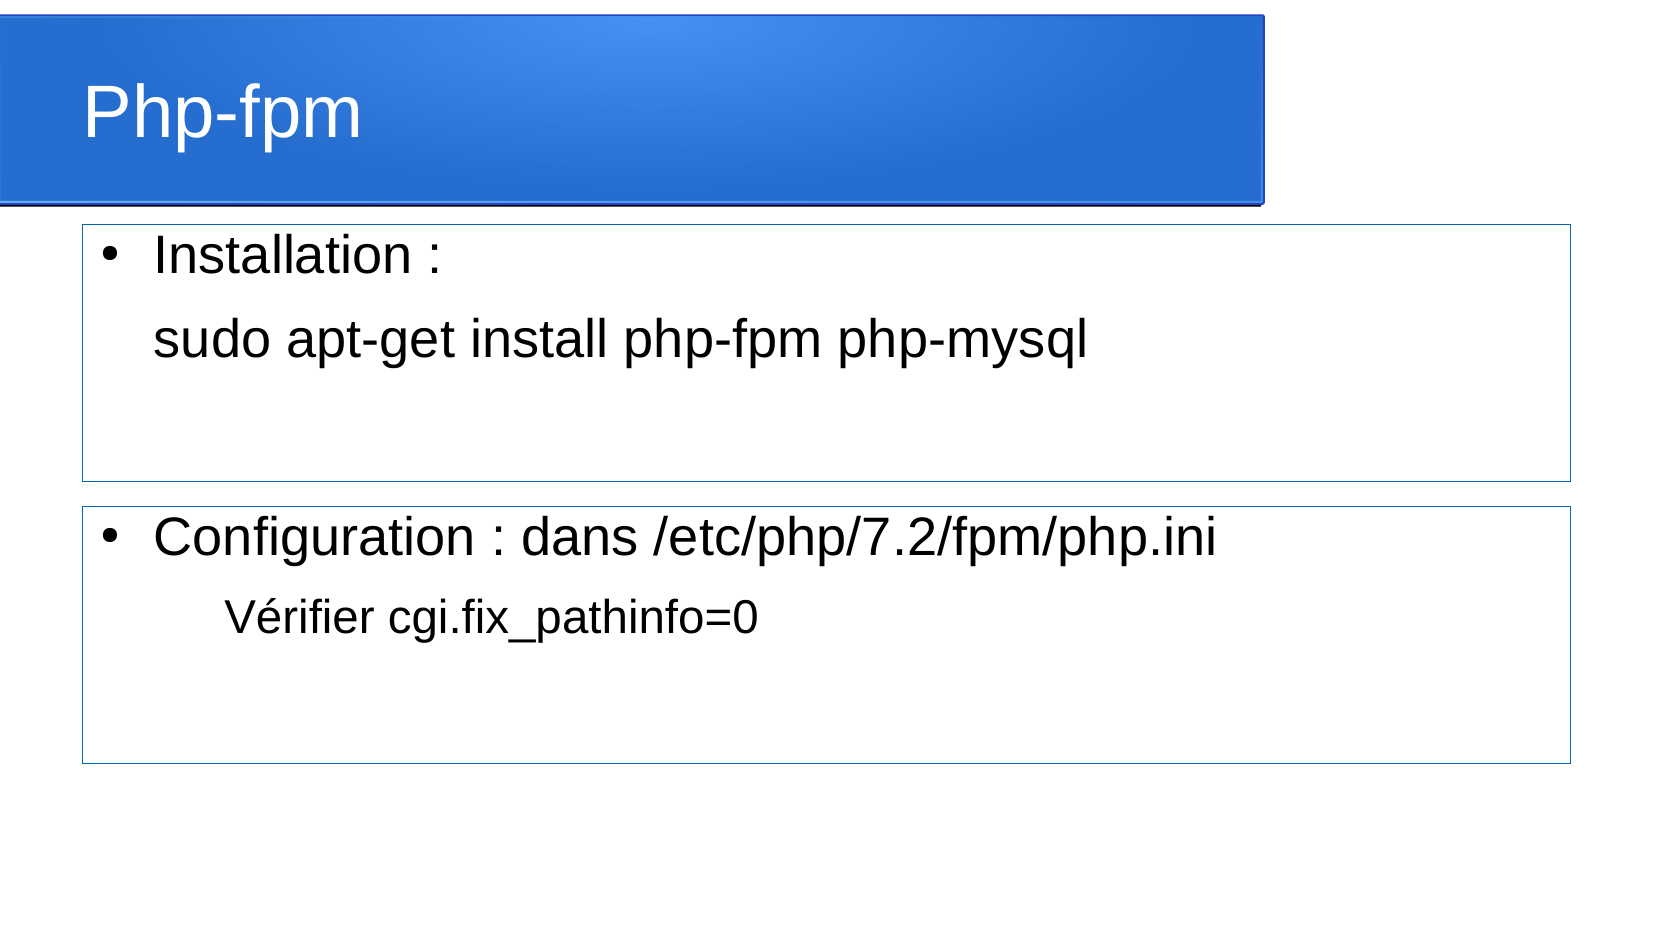

# Php-fpm
Installation :
sudo apt-get install php-fpm php-mysql
Configuration : dans /etc/php/7.2/fpm/php.ini
Vérifier cgi.fix_pathinfo=0